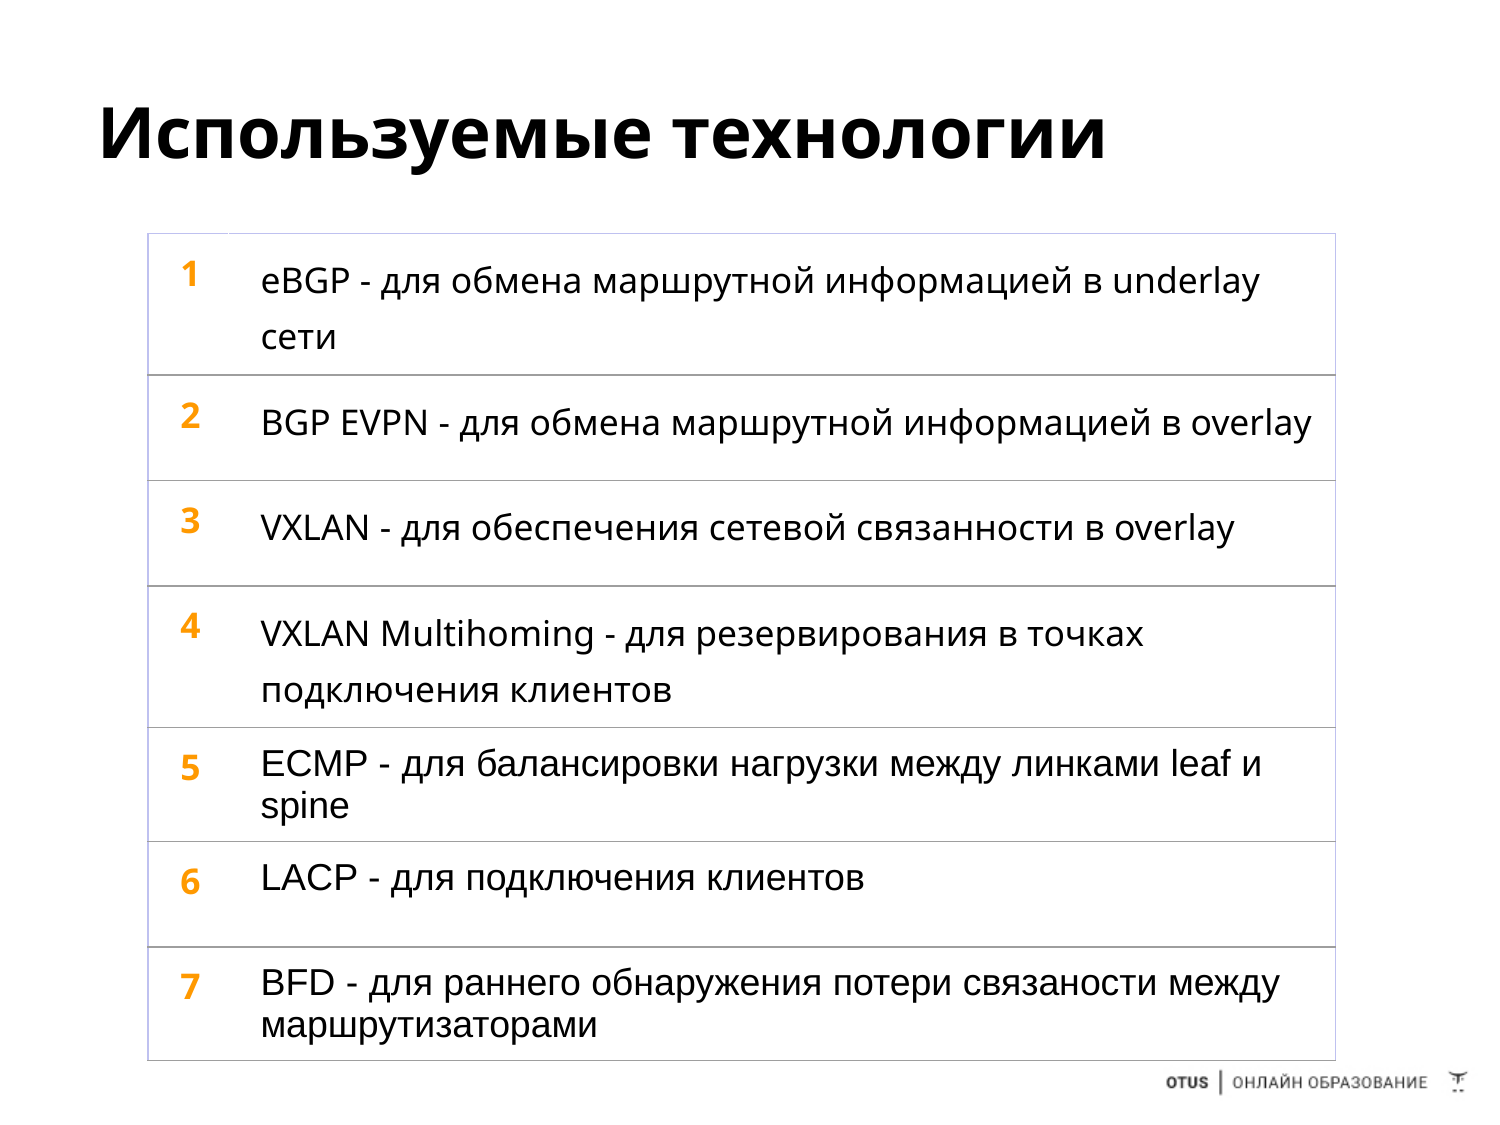

# Используемые технологии
| 1 | eBGP - для обмена маршрутной информацией в underlay сети |
| --- | --- |
| 2 | BGP EVPN - для обмена маршрутной информацией в overlay |
| 3 | VXLAN - для обеспечения сетевой связанности в overlay |
| 4 | VXLAN Multihoming - для резервирования в точках подключения клиентов |
| 5 | ECMP - для балансировки нагрузки между линками leaf и spine |
| 6 | LACP - для подключения клиентов |
| 7 | BFD - для раннего обнаружения потери связаности между маршрутизаторами |